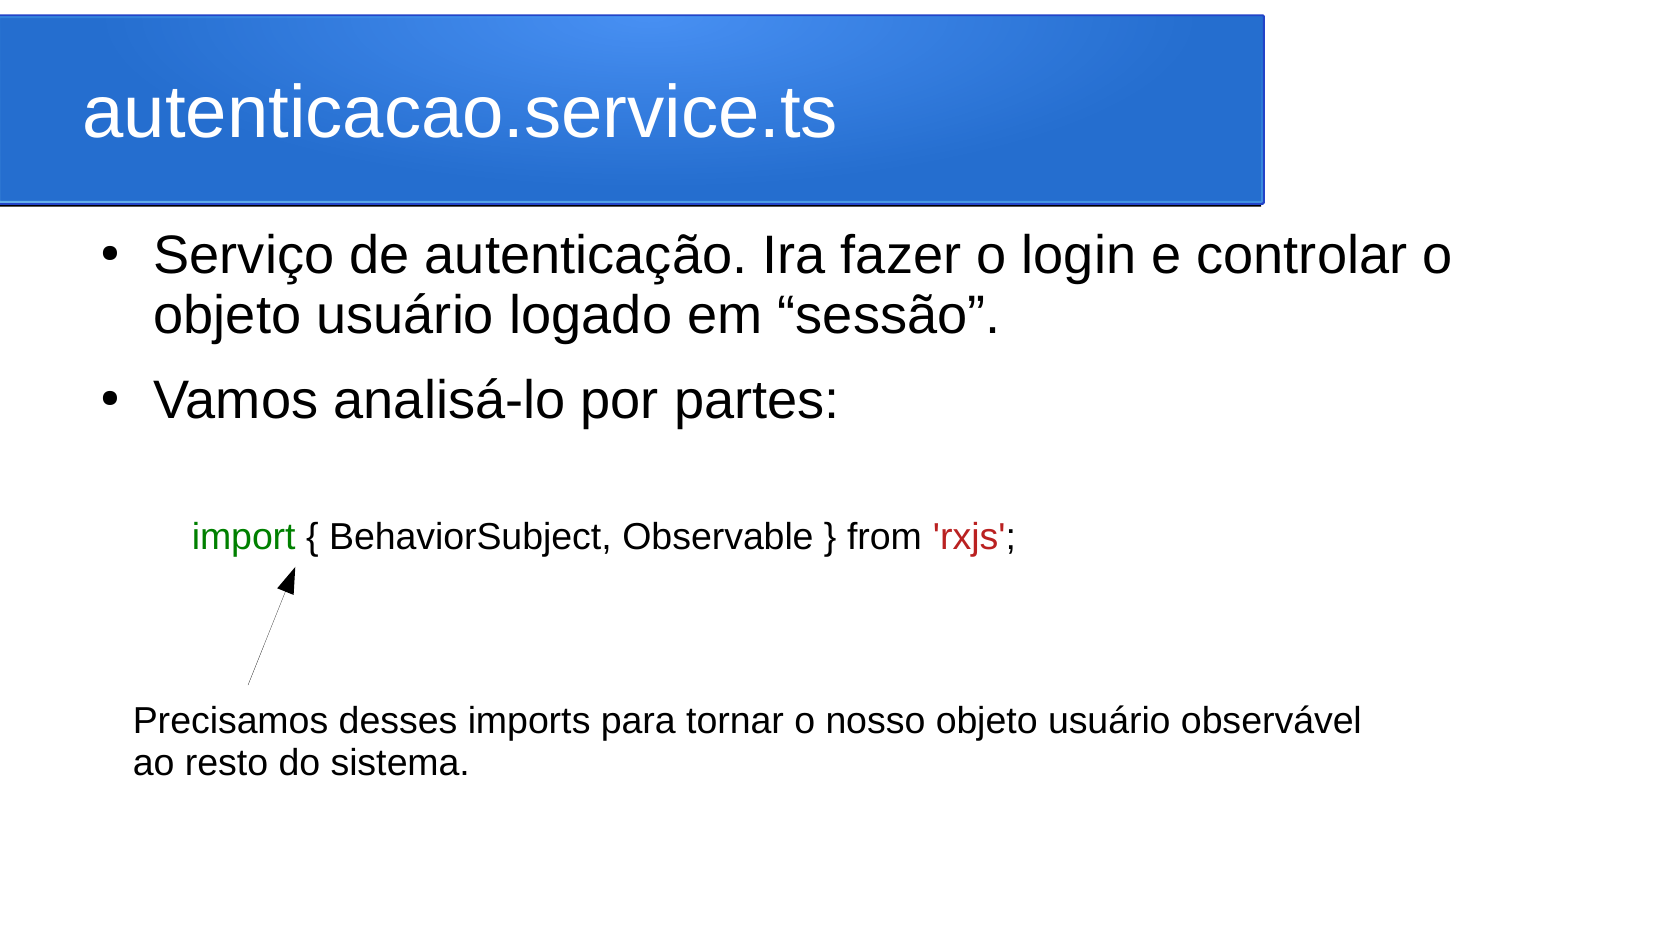

# autenticacao.service.ts
Serviço de autenticação. Ira fazer o login e controlar o objeto usuário logado em “sessão”.
Vamos analisá-lo por partes:
import { BehaviorSubject, Observable } from 'rxjs';
Precisamos desses imports para tornar o nosso objeto usuário observável
ao resto do sistema.